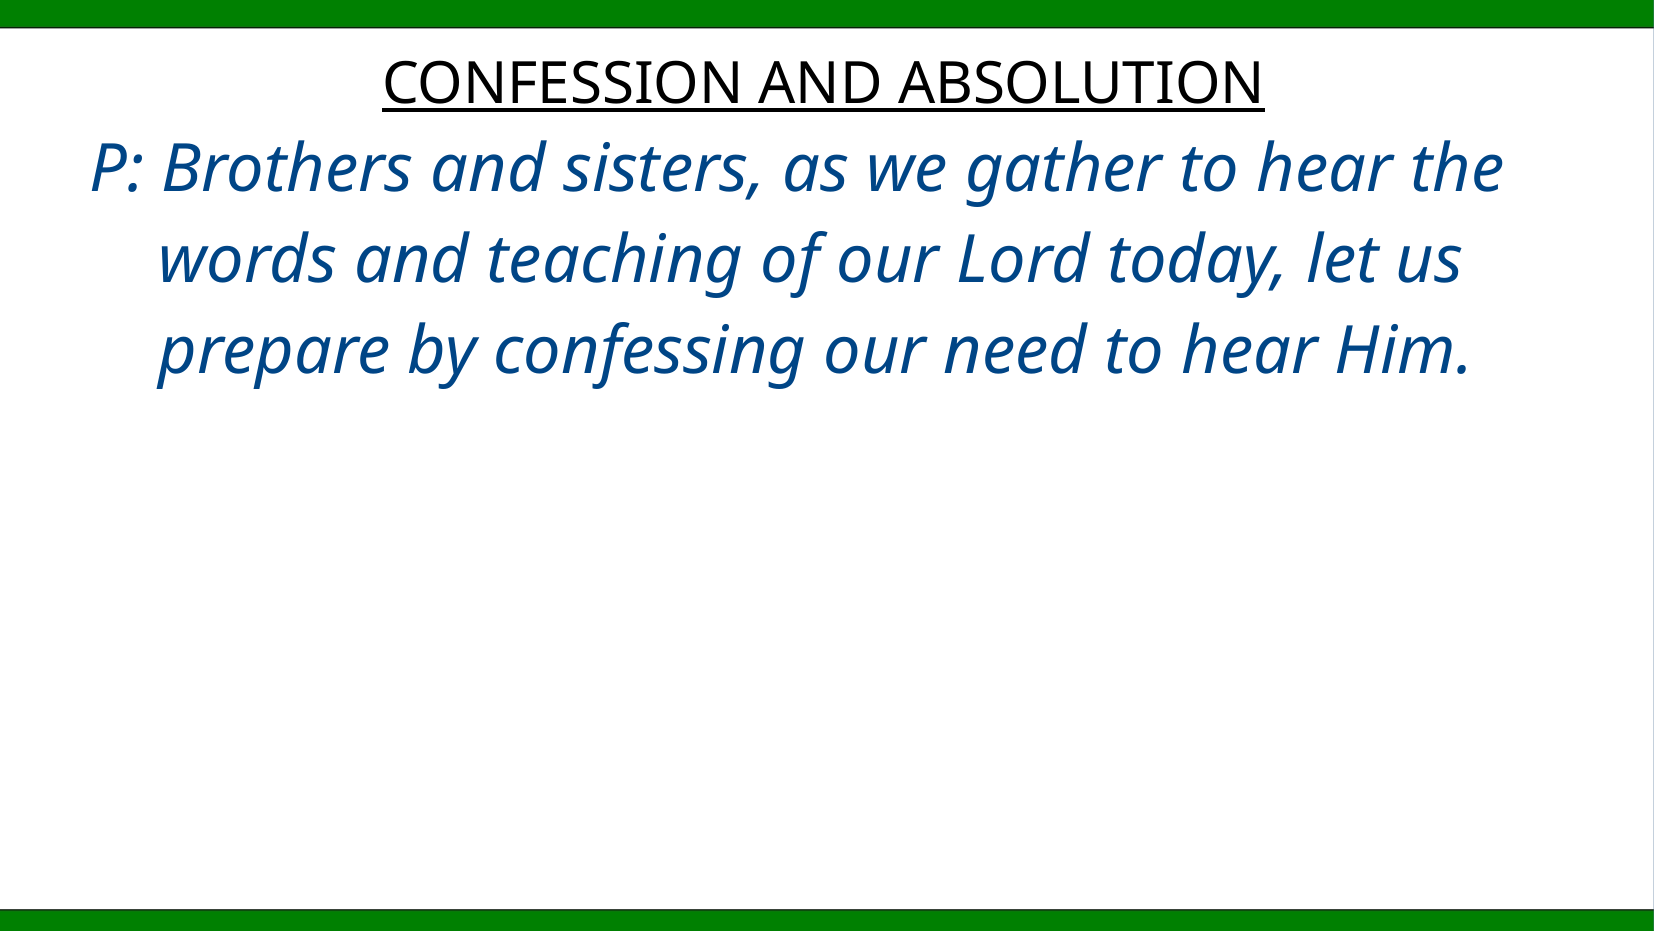

CONFESSION AND ABSOLUTION
P: Brothers and sisters, as we gather to hear the
 words and teaching of our Lord today, let us
 prepare by confessing our need to hear Him.